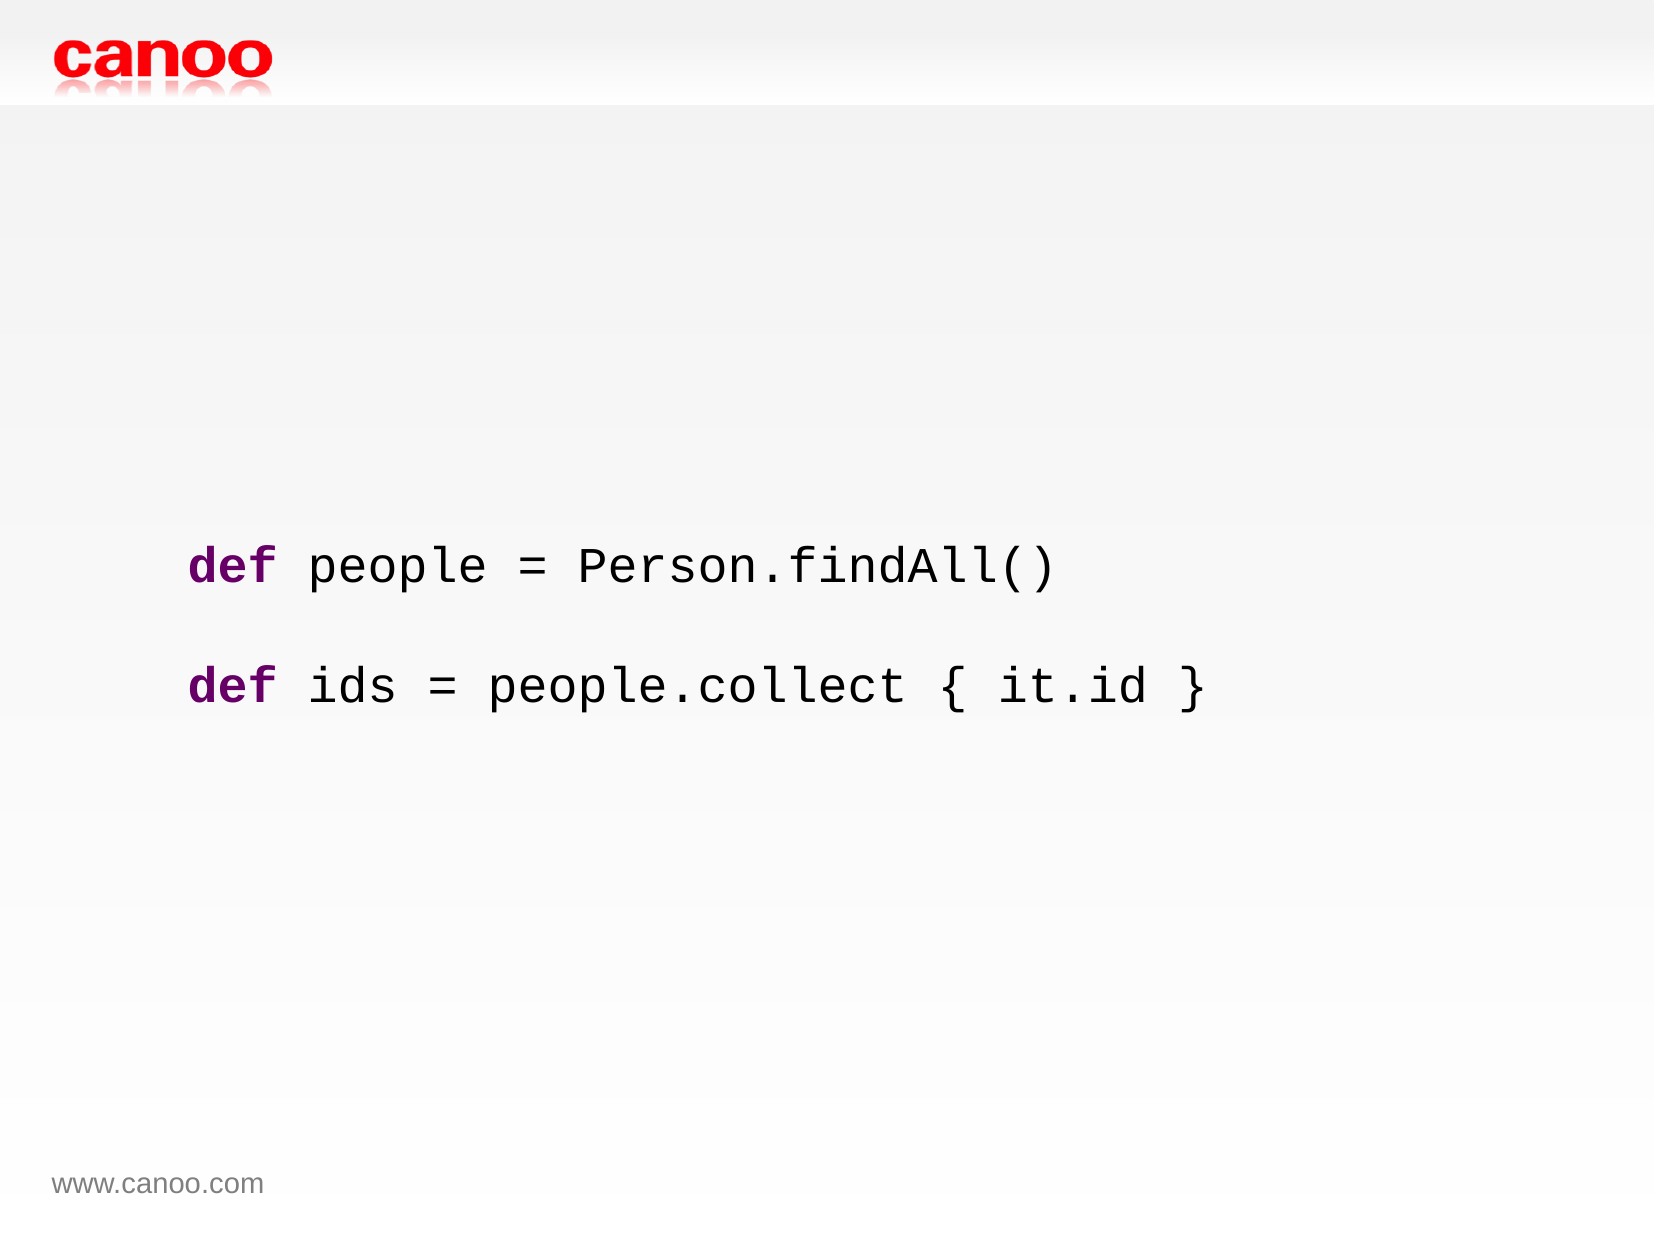

def people = Person.findAll()
def ids = people.collect { it.id }